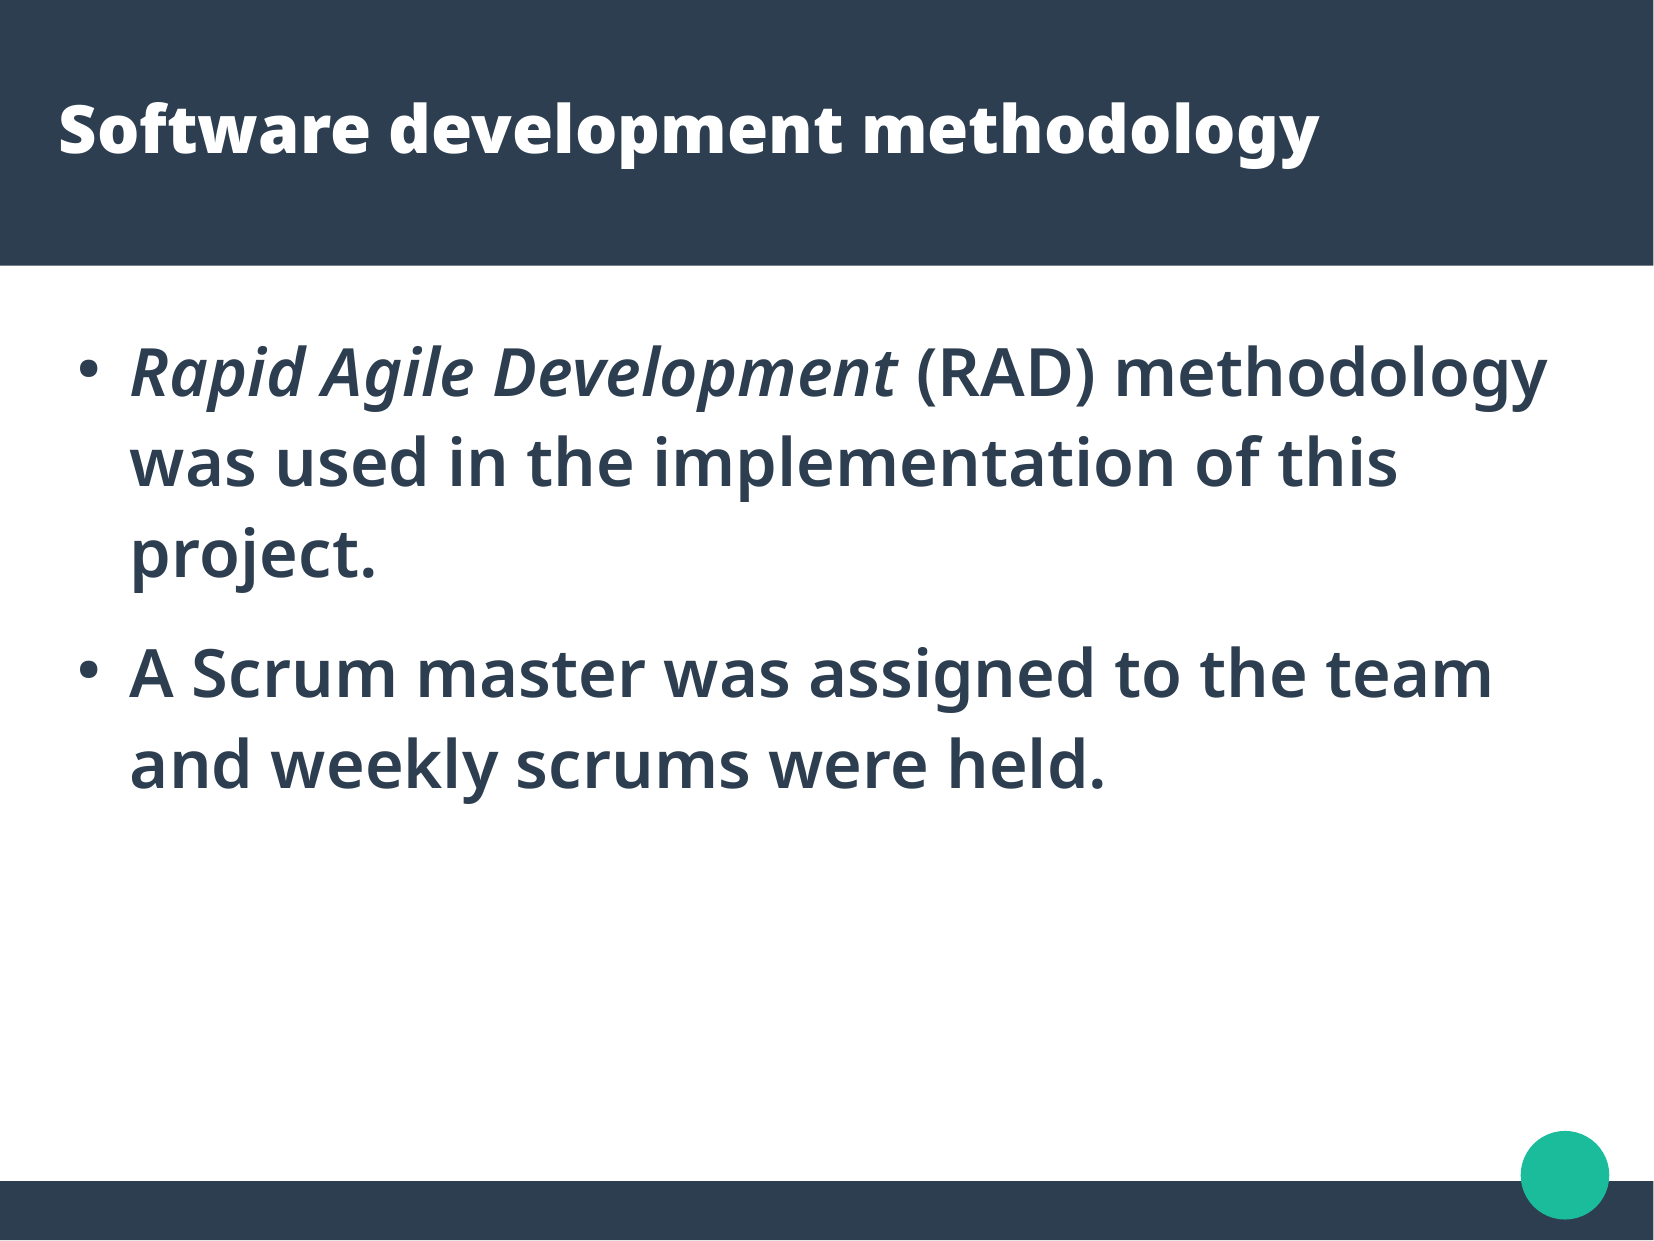

# Software development methodology
Rapid Agile Development (RAD) methodology was used in the implementation of this project.
A Scrum master was assigned to the team and weekly scrums were held.